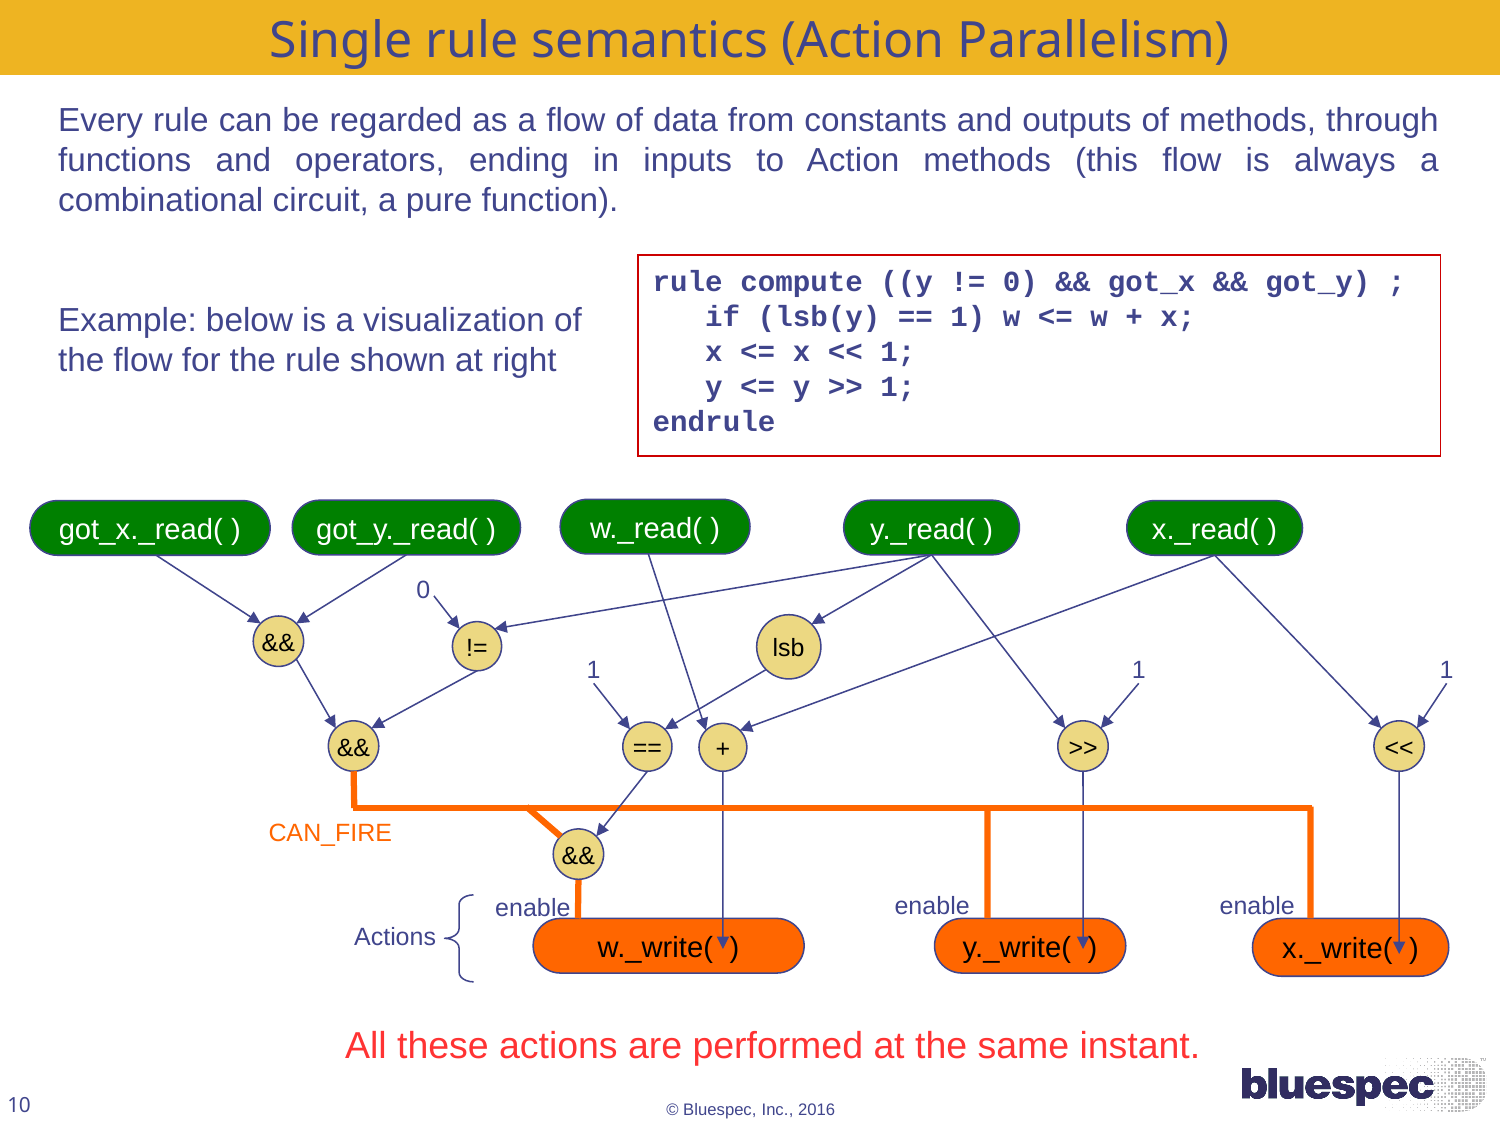

Single rule semantics (Action Parallelism)
Every rule can be regarded as a flow of data from constants and outputs of methods, through functions and operators, ending in inputs to Action methods (this flow is always a combinational circuit, a pure function).
rule compute ((y != 0) && got_x && got_y) ;
 if (lsb(y) == 1) w <= w + x;
 x <= x << 1;
 y <= y >> 1;
endrule
Example: below is a visualization of the flow for the rule shown at right
w._read( )
got_y._read( )
y._read( )
got_x._read( )
x._read( )
0
lsb
&&
!=
1
1
1
&&
>>
<<
==
+
CAN_FIRE
&&
enable
enable
enable
w._write( )
y._write( )
x._write( )
Actions
All these actions are performed at the same instant.